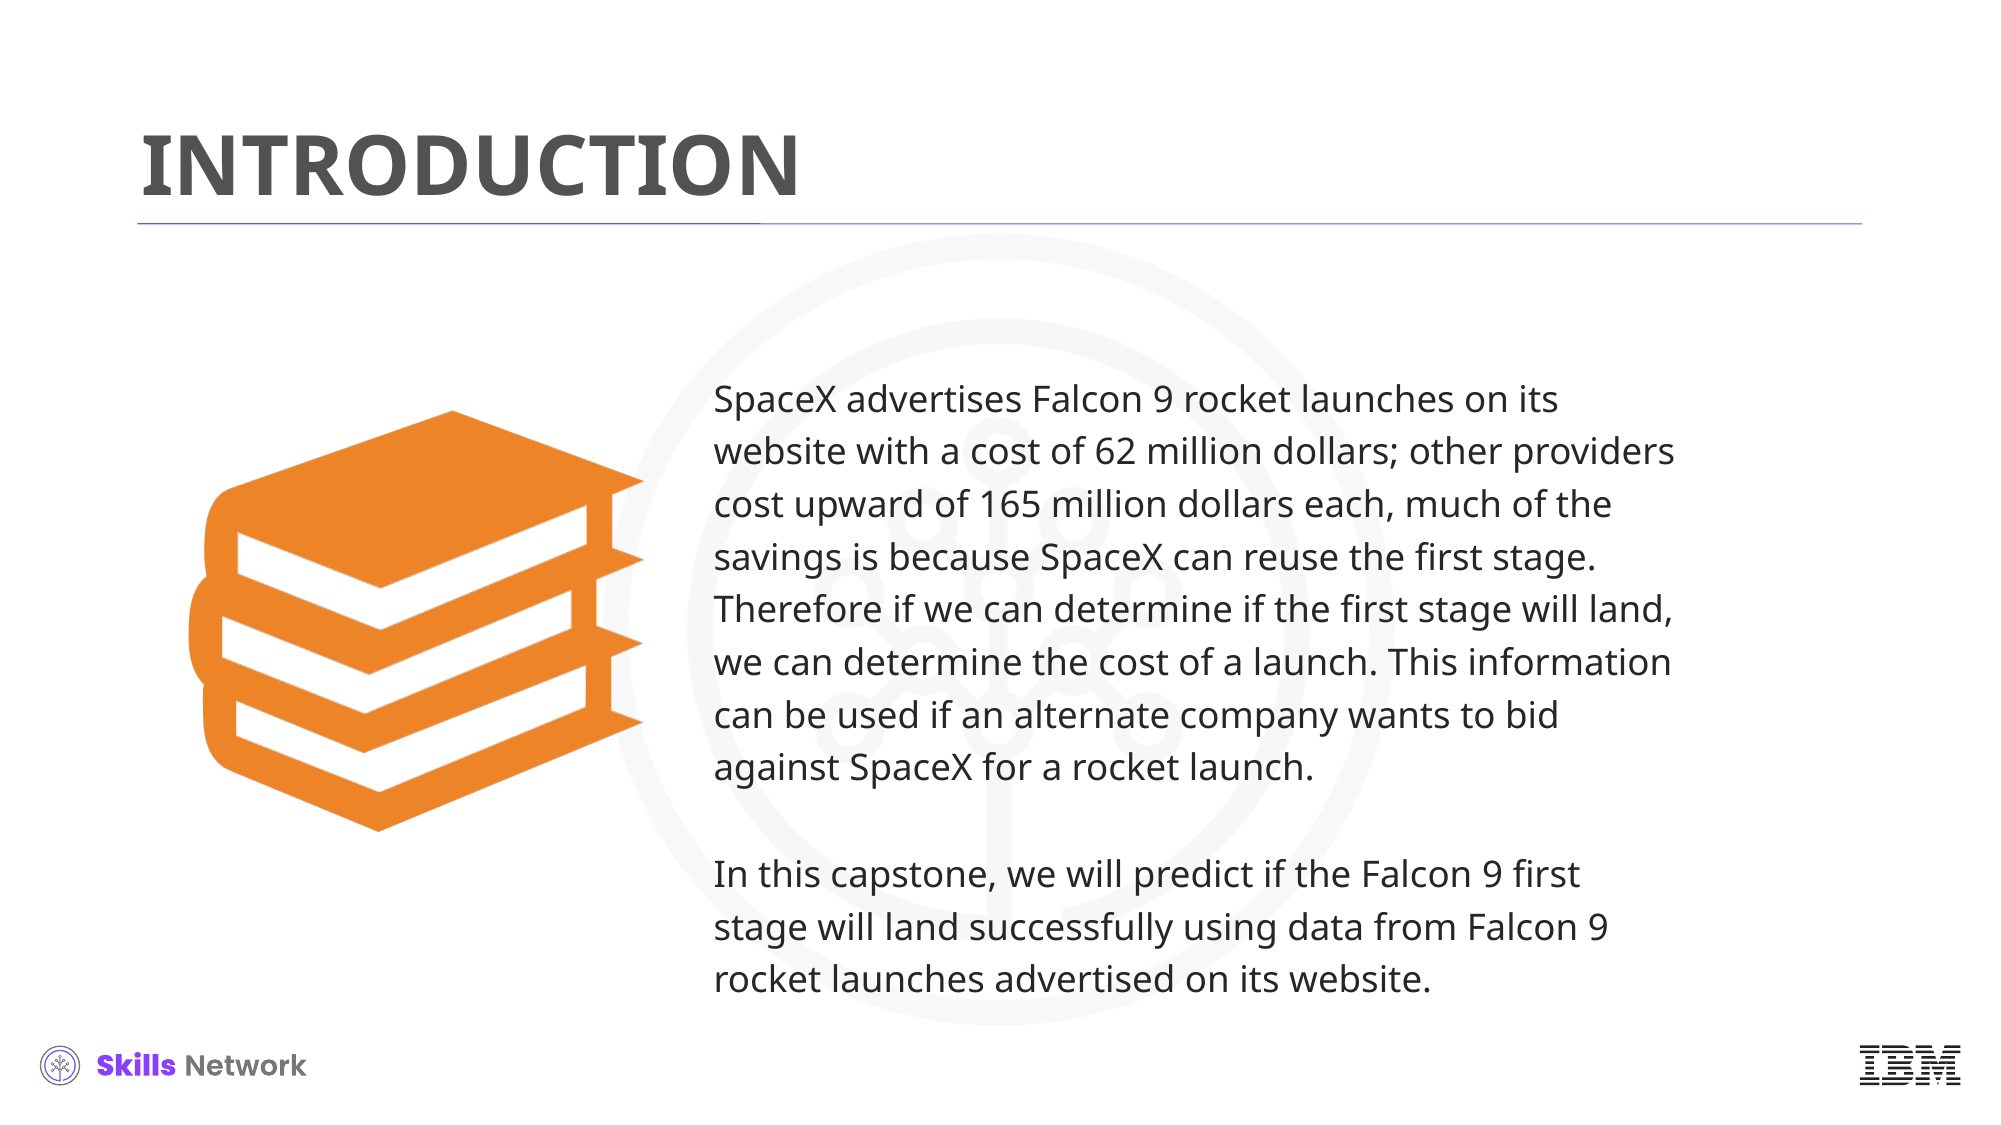

# INTRODUCTION
SpaceX advertises Falcon 9 rocket launches on its
website with a cost of 62 million dollars; other providers
cost upward of 165 million dollars each, much of the
savings is because SpaceX can reuse the first stage.
Therefore if we can determine if the first stage will land,
we can determine the cost of a launch. This information
can be used if an alternate company wants to bid
against SpaceX for a rocket launch.
In this capstone, we will predict if the Falcon 9 first
stage will land successfully using data from Falcon 9
rocket launches advertised on its website.